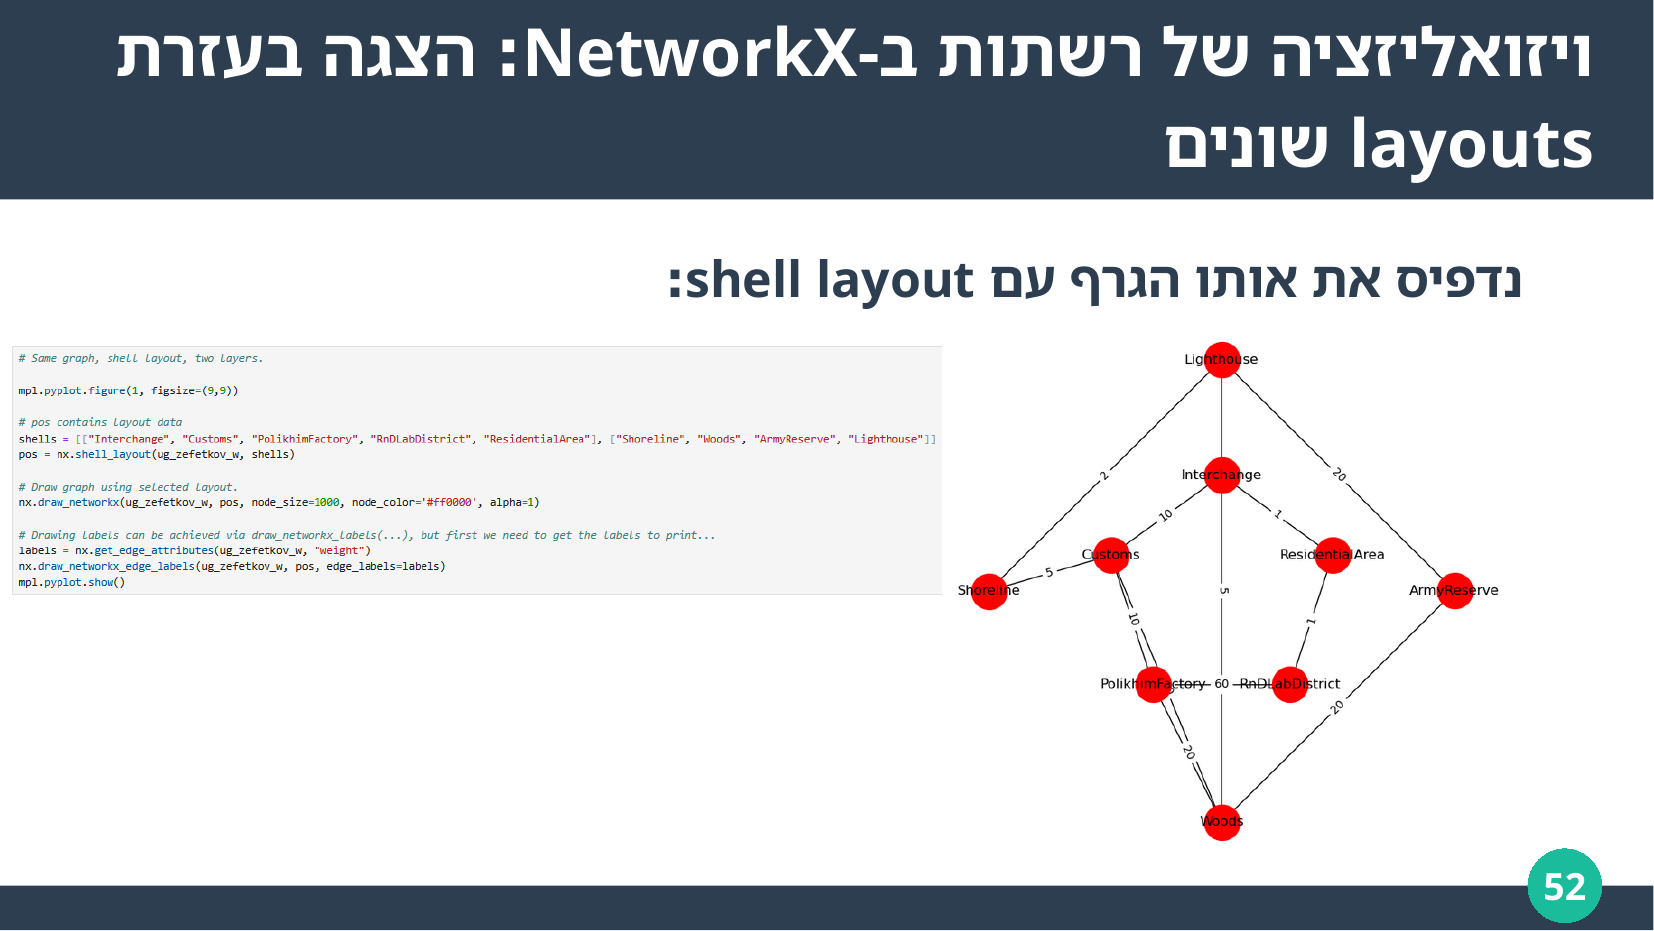

# ויזואליזציה של רשתות ב-NetworkX: הצגה בעזרת layouts שונים
נדפיס את אותו הגרף עם shell layout:
52